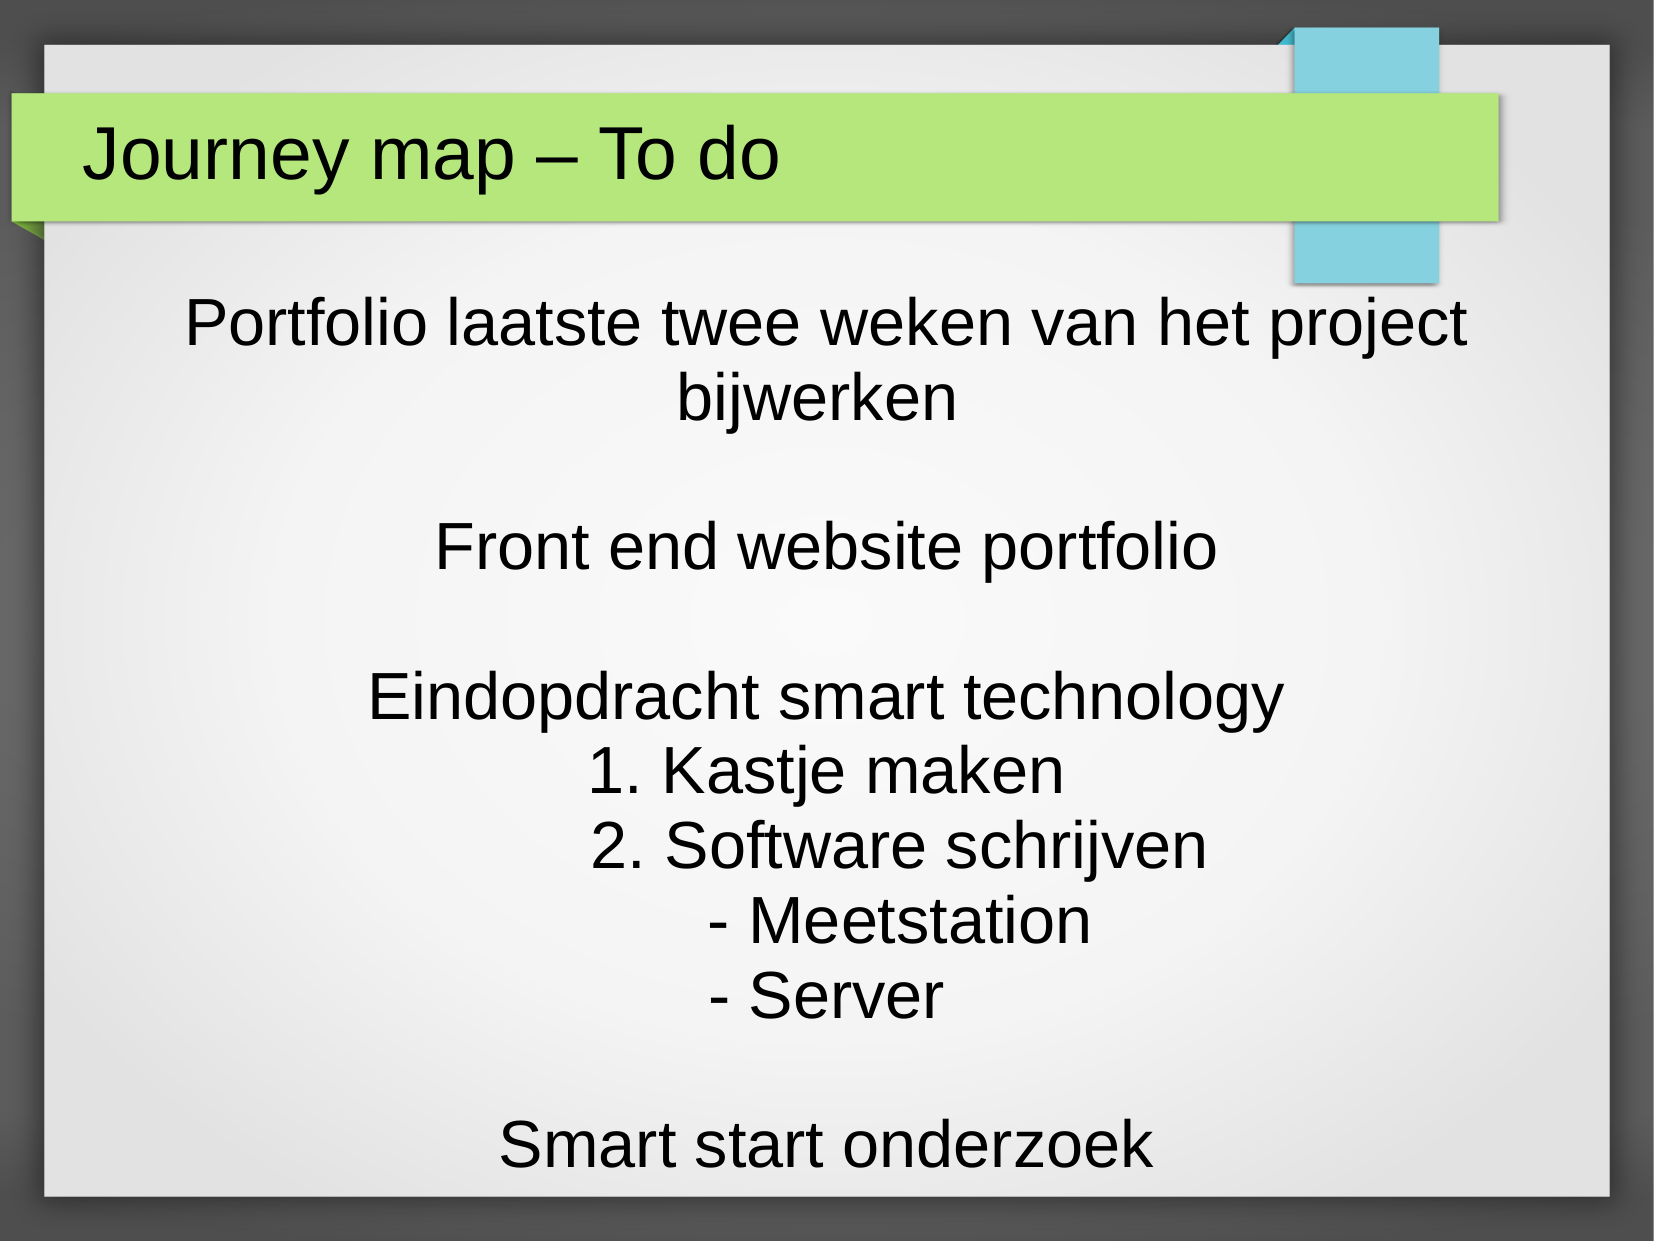

# Journey map – To do
Portfolio laatste twee weken van het project bijwerken
Front end website portfolio
Eindopdracht smart technology
1. Kastje maken
 2. Software schrijven
 - Meetstation
- Server
Smart start onderzoek